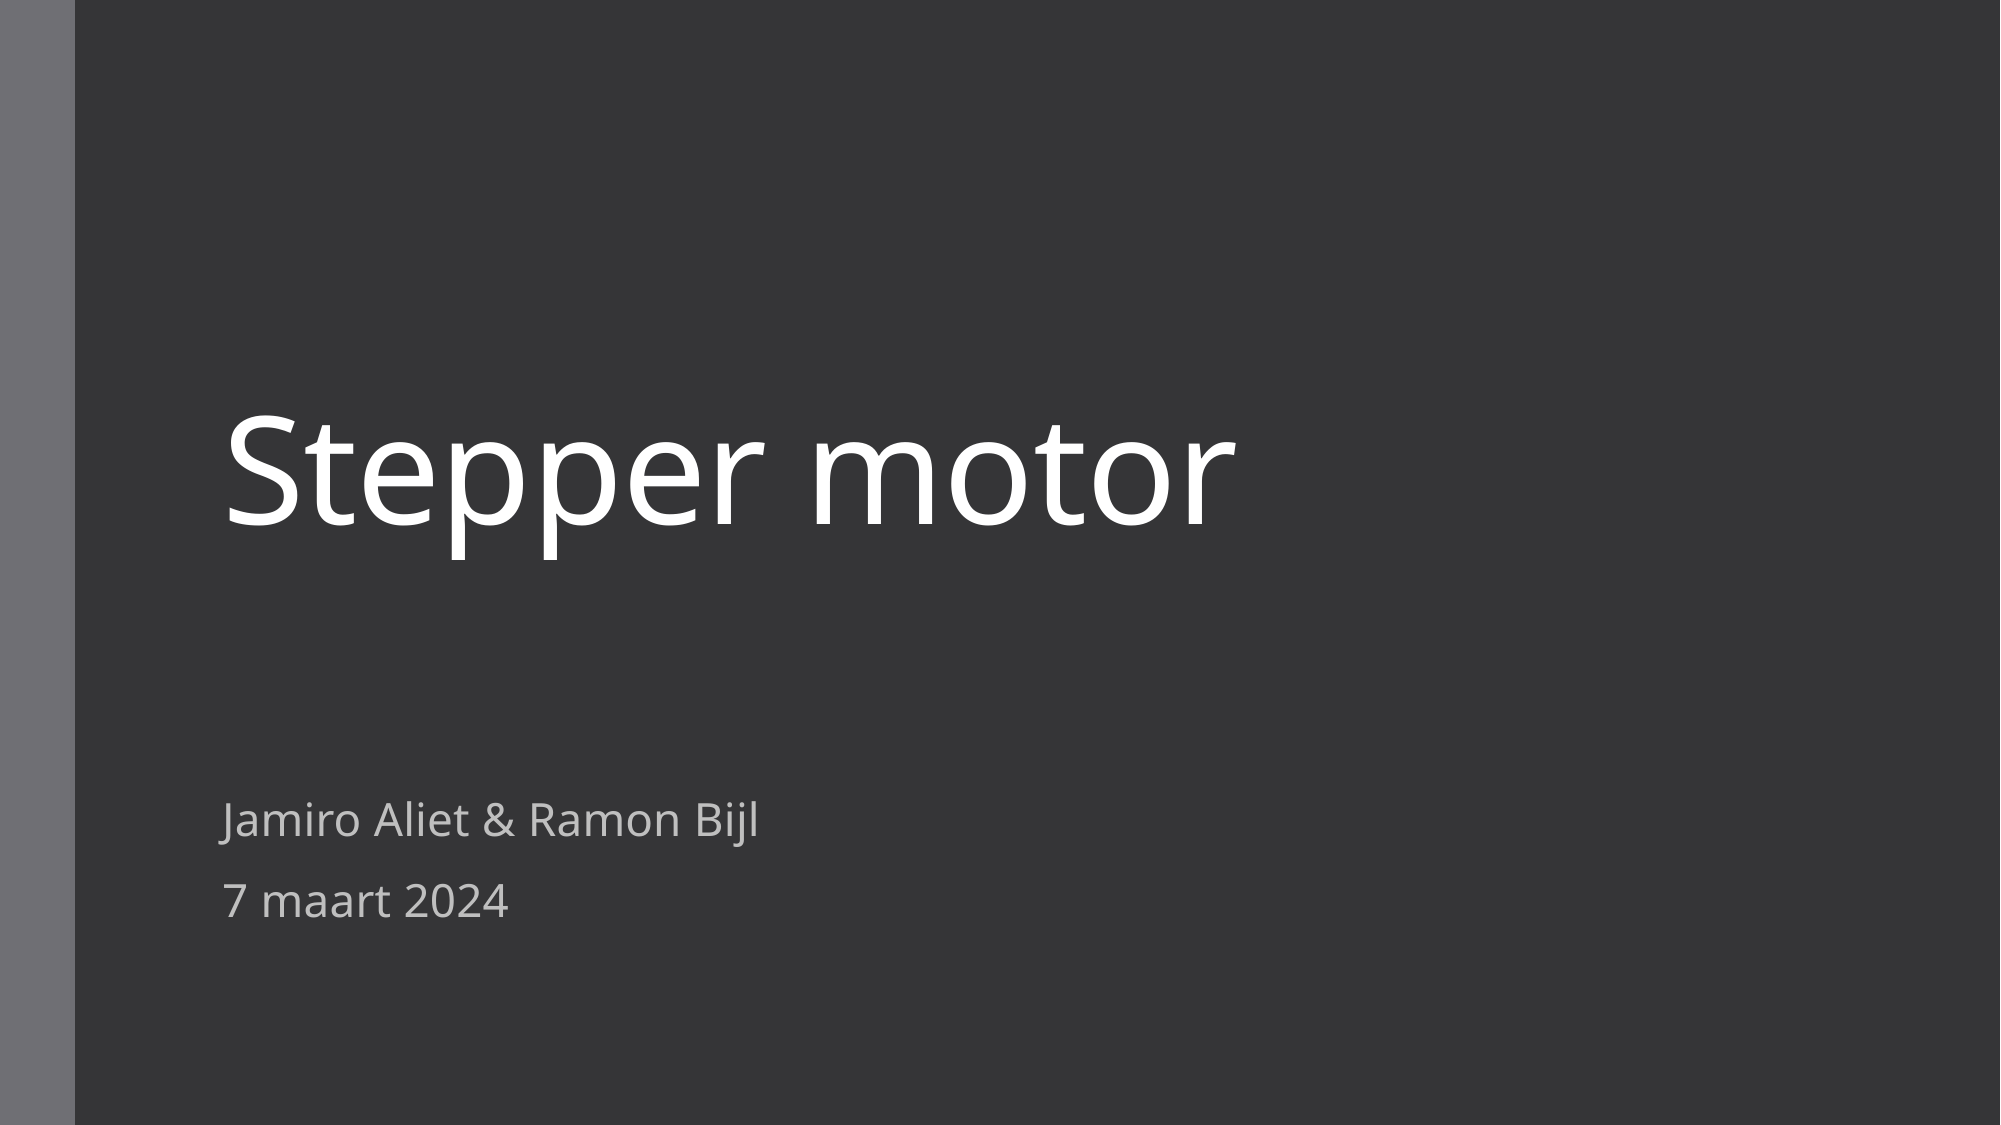

# Stepper motor
Jamiro Aliet & Ramon Bijl
7 maart 2024